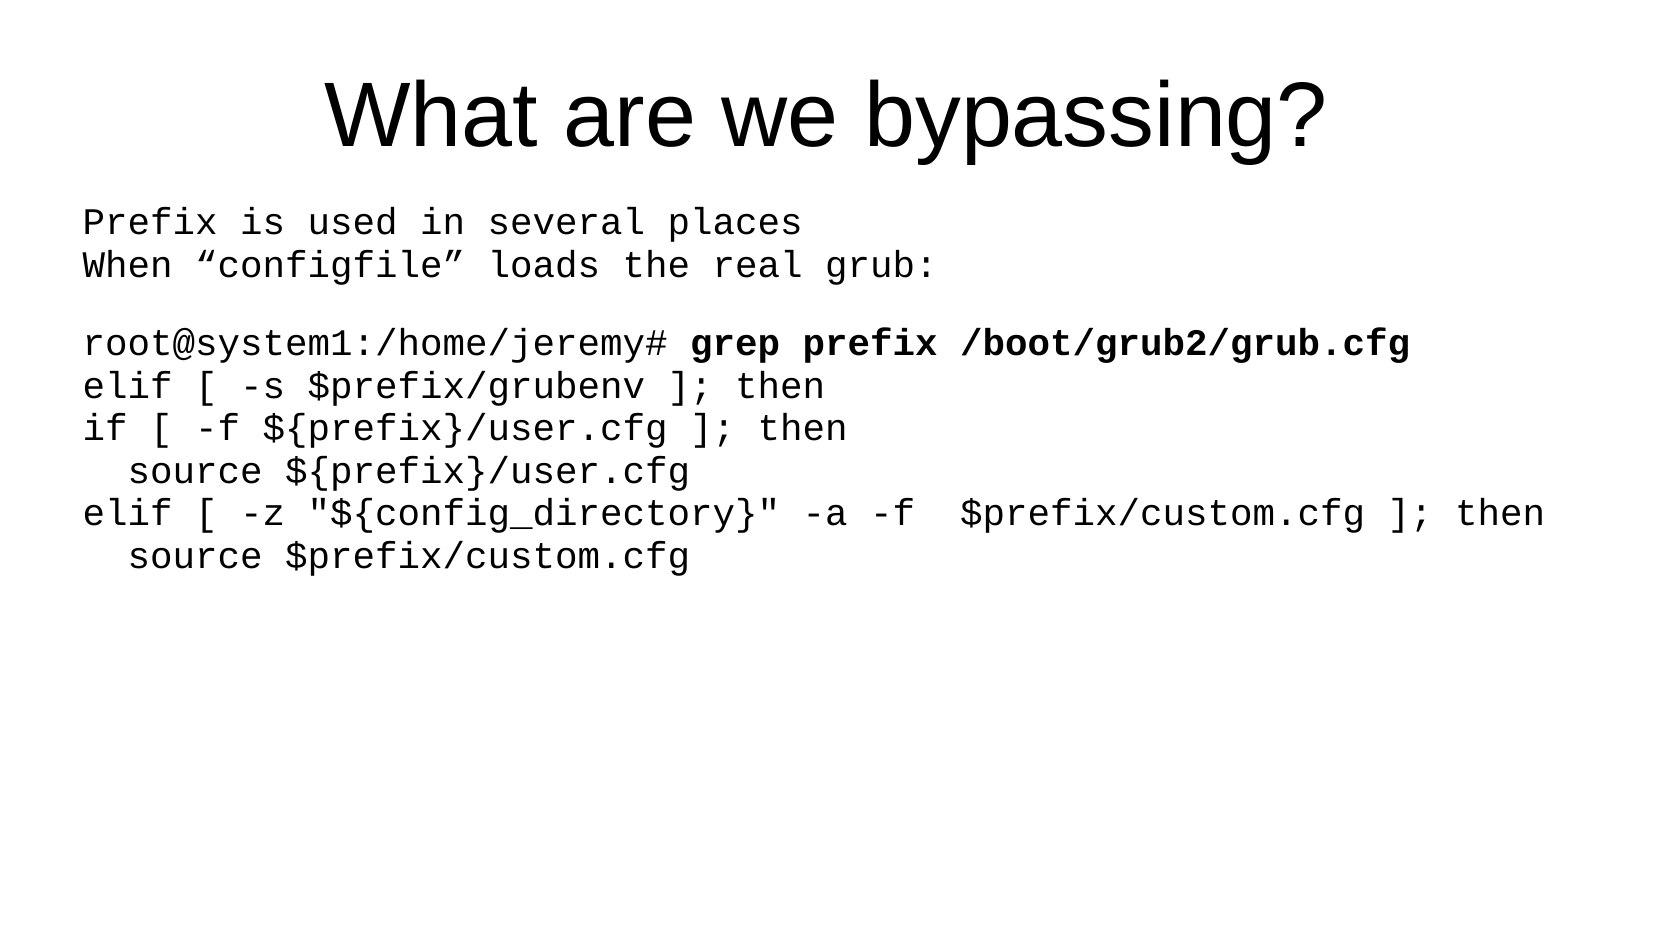

# What are we bypassing?
Prefix is used in several places
When “configfile” loads the real grub:
root@system1:/home/jeremy# grep prefix /boot/grub2/grub.cfg
elif [ -s $prefix/grubenv ]; then
if [ -f ${prefix}/user.cfg ]; then
 source ${prefix}/user.cfg
elif [ -z "${config_directory}" -a -f $prefix/custom.cfg ]; then
 source $prefix/custom.cfg